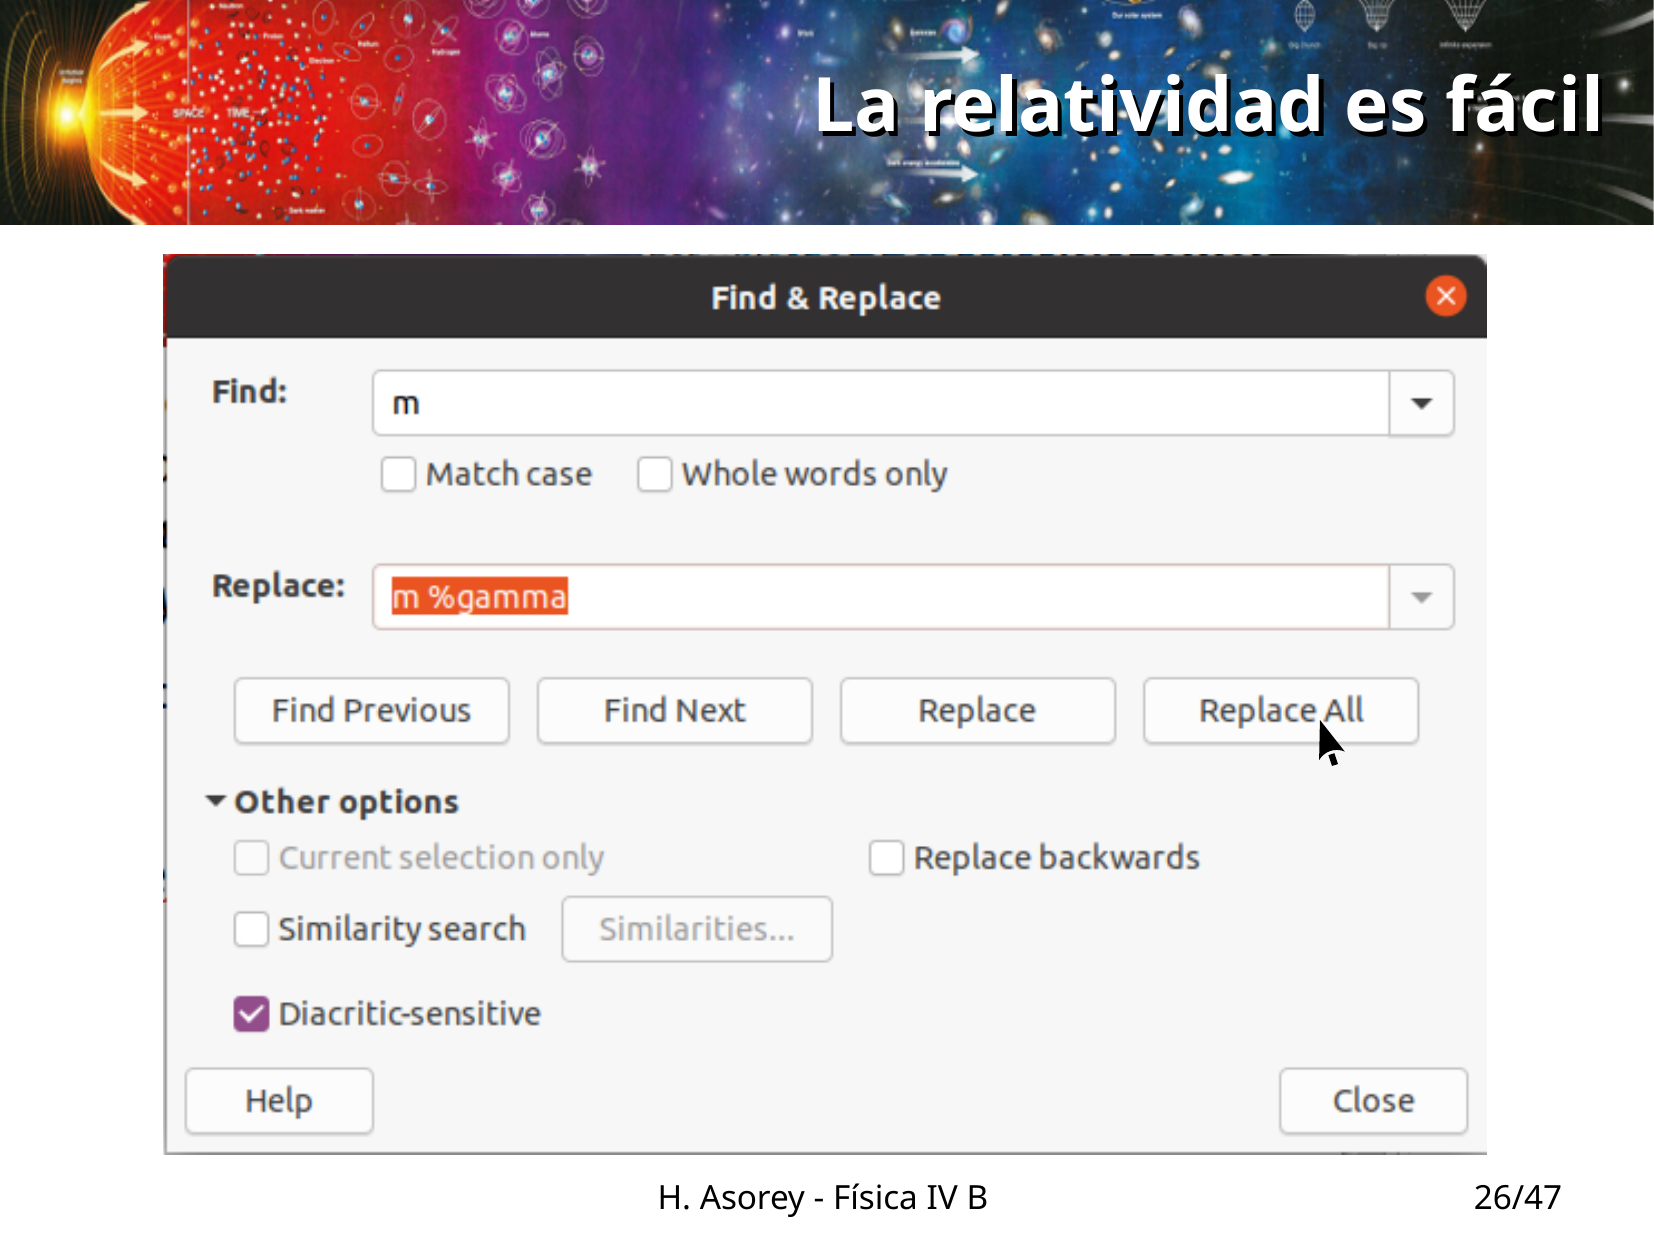

# La relatividad es fácil
H. Asorey - Física IV B
26